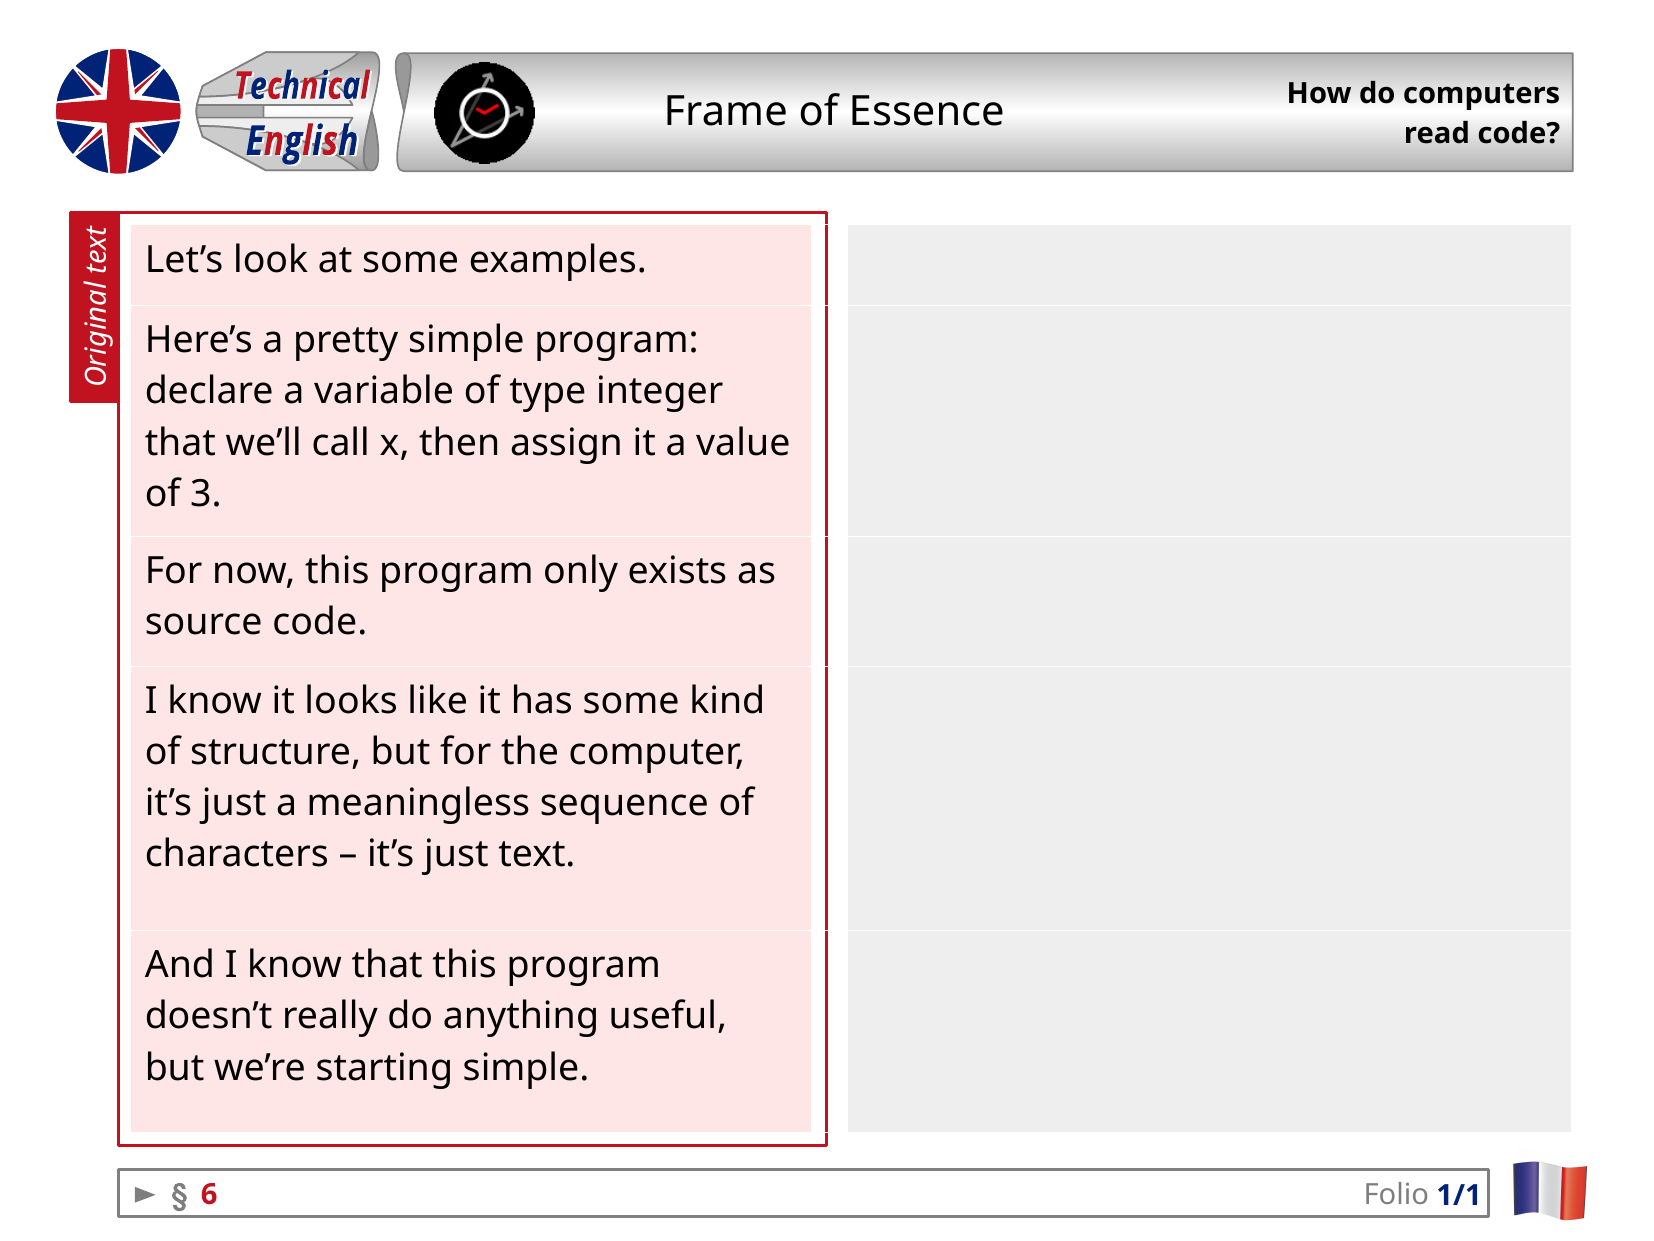

#
| Let’s look at some examples. | | |
| --- | --- | --- |
| Here’s a pretty simple program: declare a variable of type integer that we’ll call x, then assign it a value of 3. | | |
| For now, this program only exists as source code. | | |
| I know it looks like it has some kind of structure, but for the computer, it’s just a meaningless sequence of characters – it’s just text. | | |
| And I know that this program doesn’t really do anything useful, but we’re starting simple. | | |
6
1/1